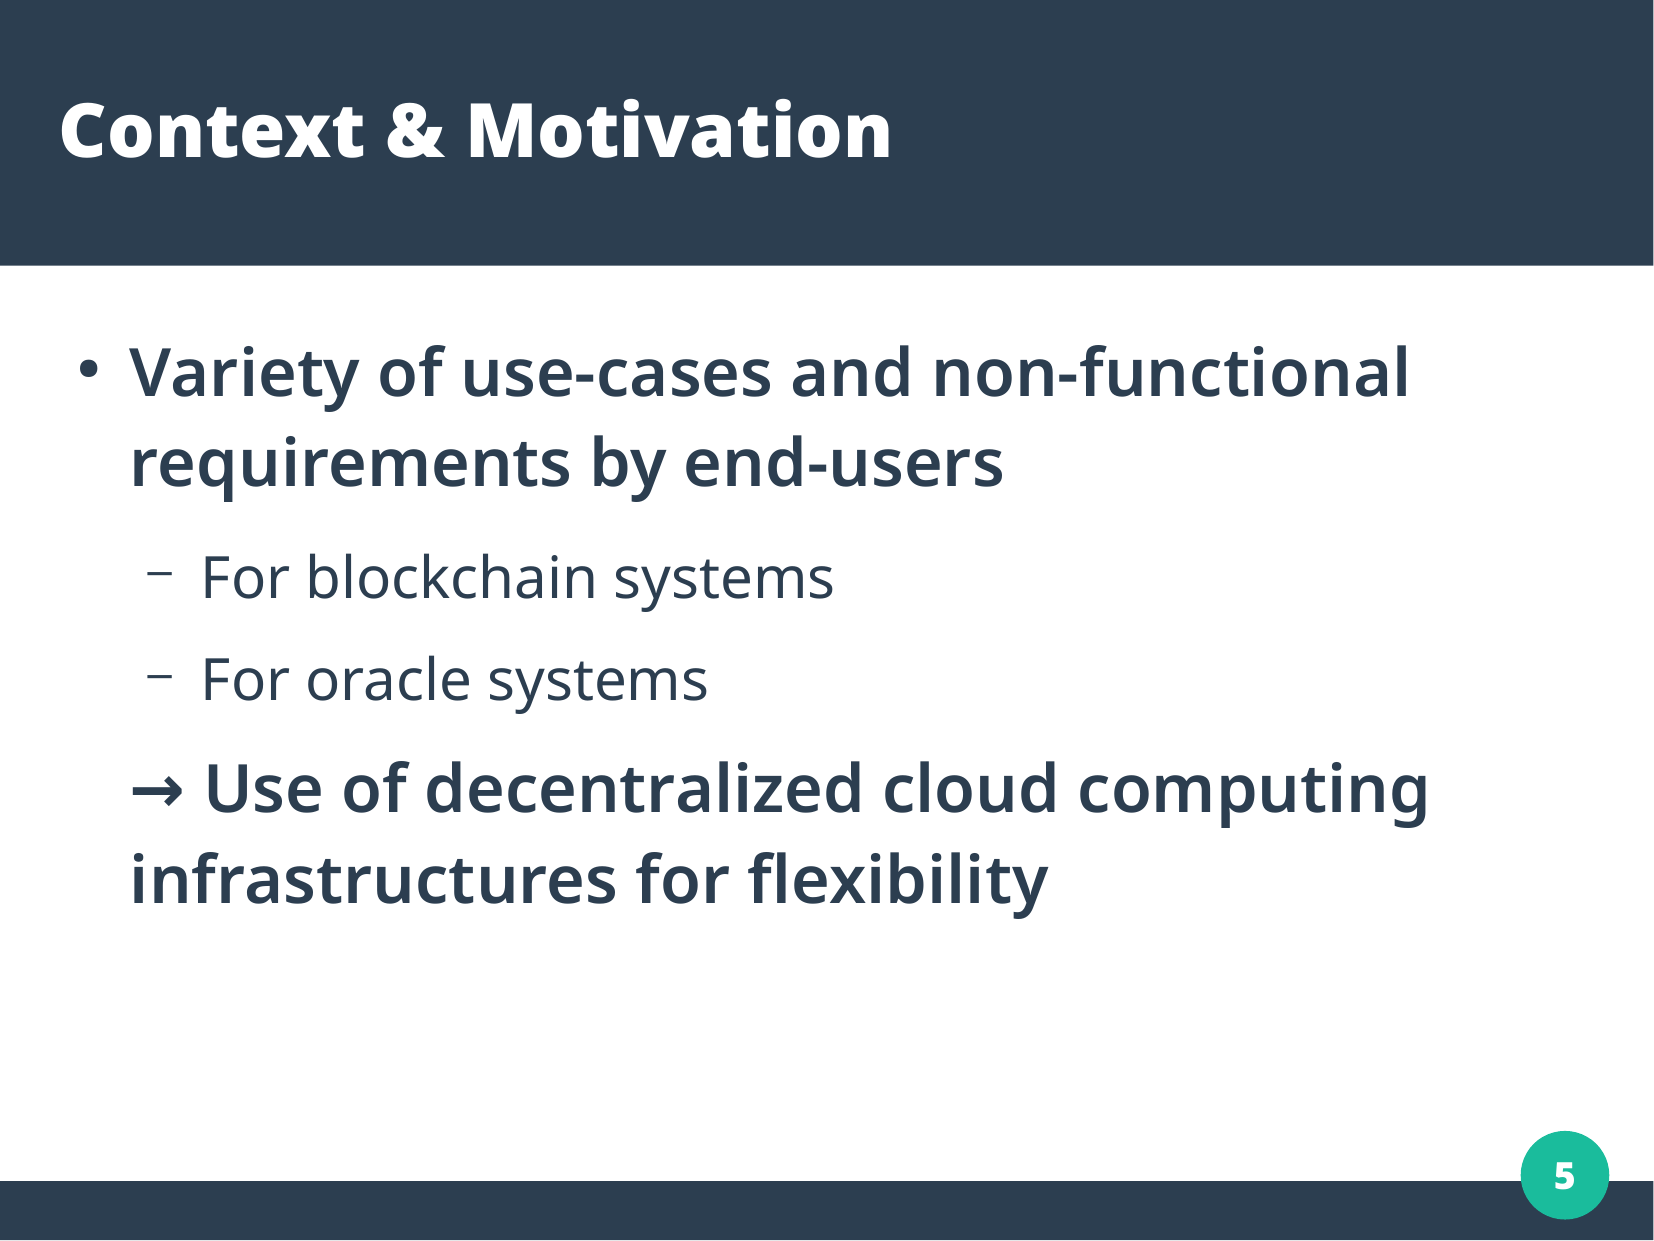

# Context & Motivation
Variety of use-cases and non-functional requirements by end-users
For blockchain systems
For oracle systems
→ Use of decentralized cloud computing infrastructures for flexibility
5